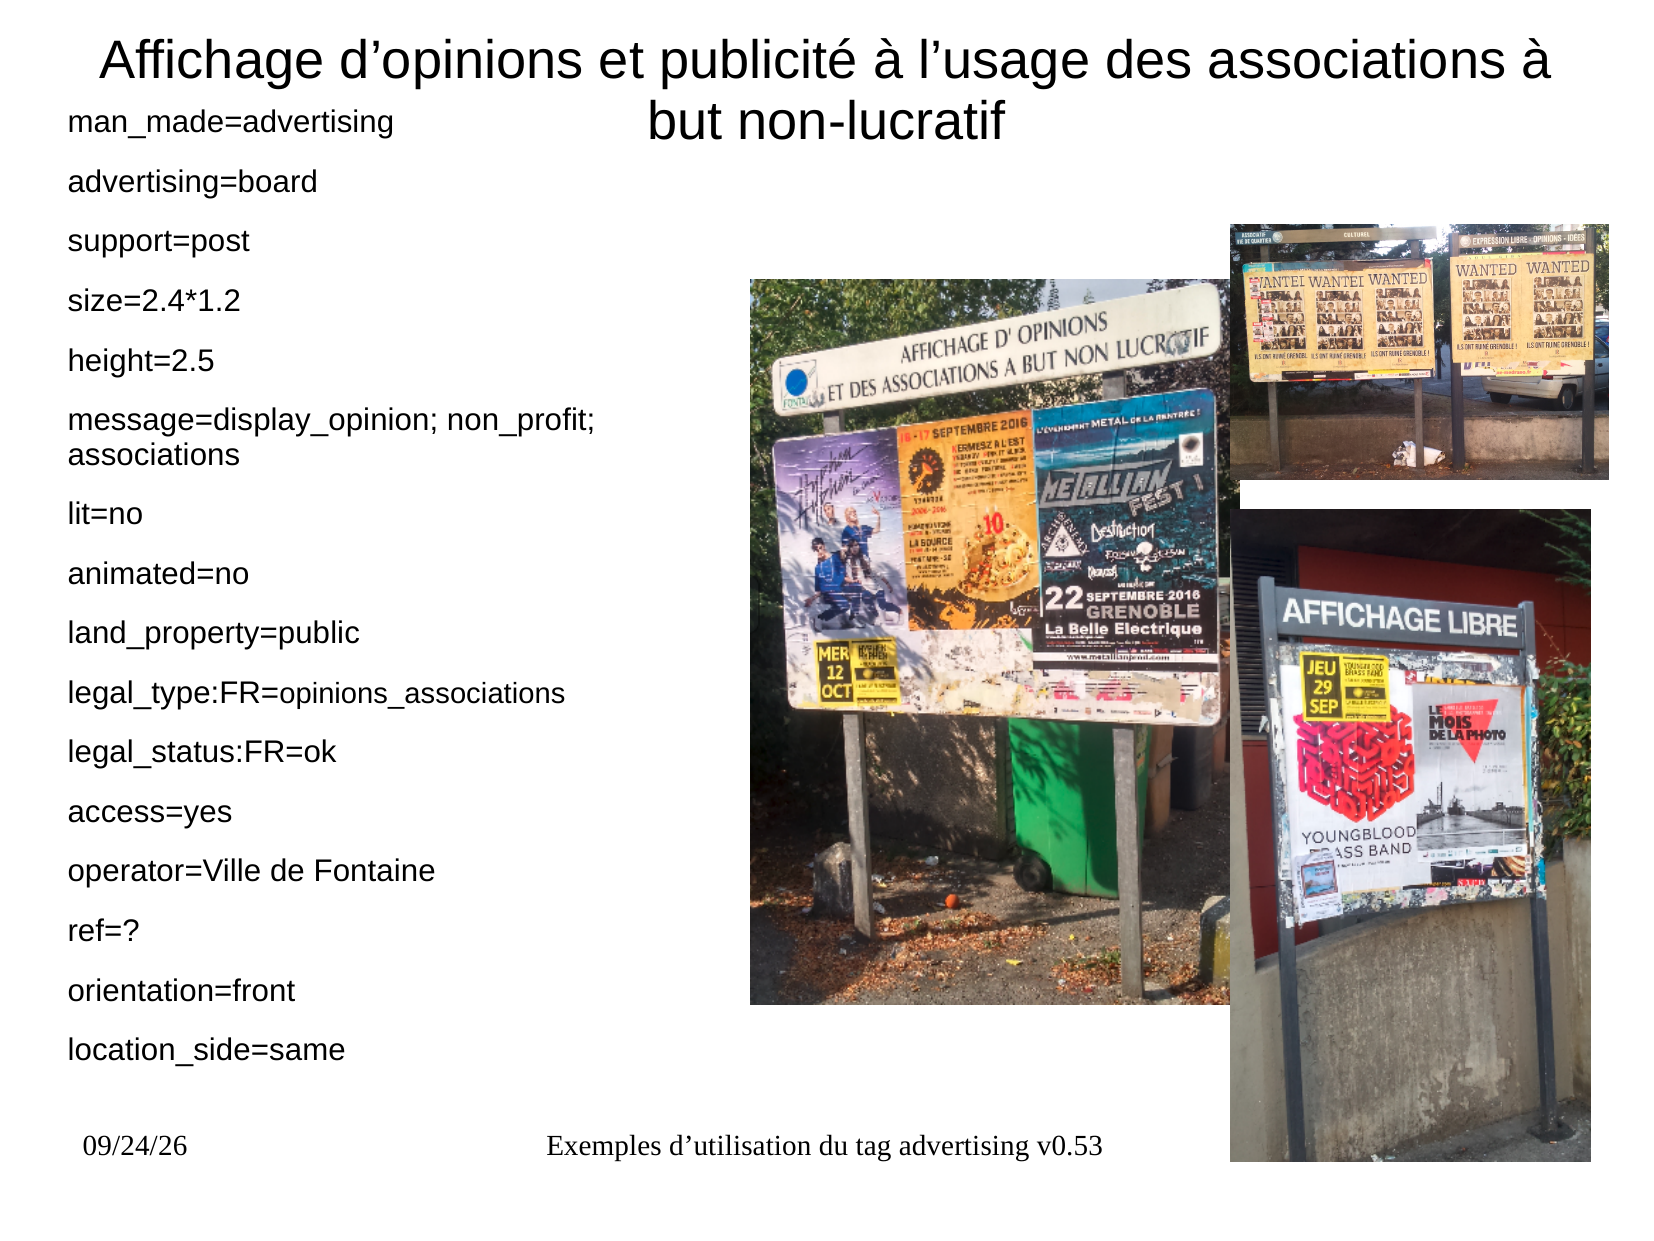

# Affichage d’opinions et publicité à l’usage des associations à but non-lucratif
man_made=advertising
advertising=board
support=post
size=2.4*1.2
height=2.5
message=display_opinion; non_profit; associations
lit=no
animated=no
land_property=public
legal_type:FR=opinions_associations
legal_status:FR=ok
access=yes
operator=Ville de Fontaine
ref=?
orientation=front
location_side=same
30